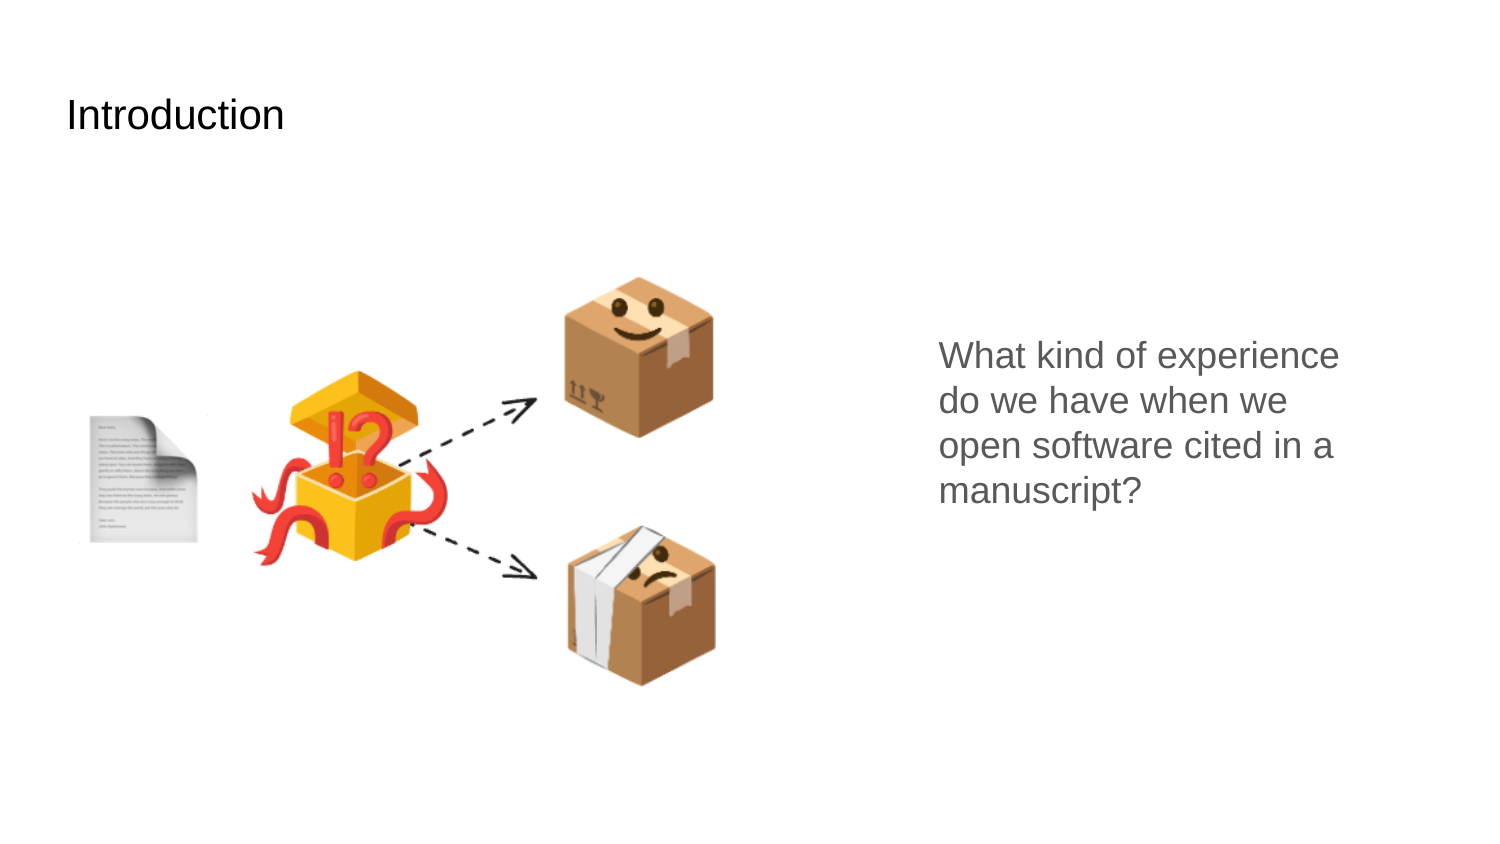

# Introduction
What kind of experience
do we have when we open software cited in a manuscript?